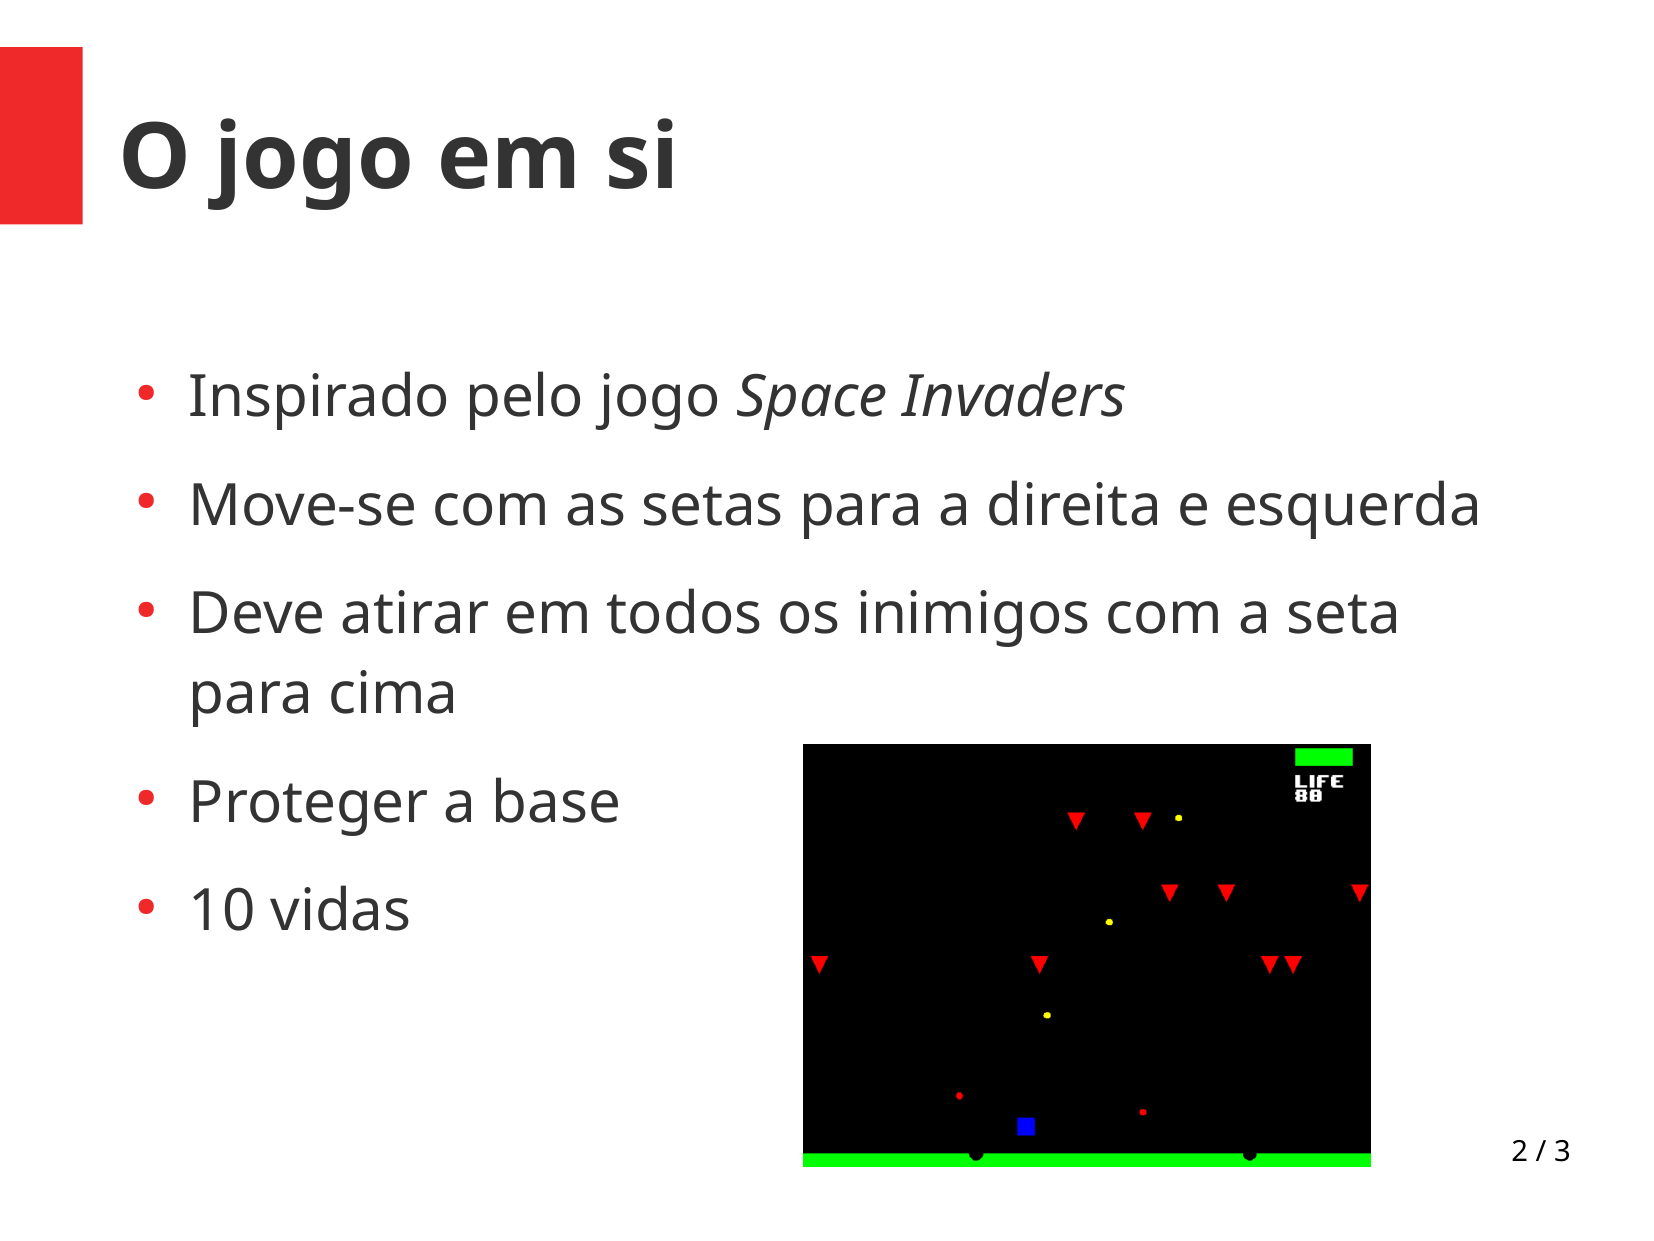

# O jogo em si
Inspirado pelo jogo Space Invaders
Move-se com as setas para a direita e esquerda
Deve atirar em todos os inimigos com a seta para cima
Proteger a base
10 vidas
2